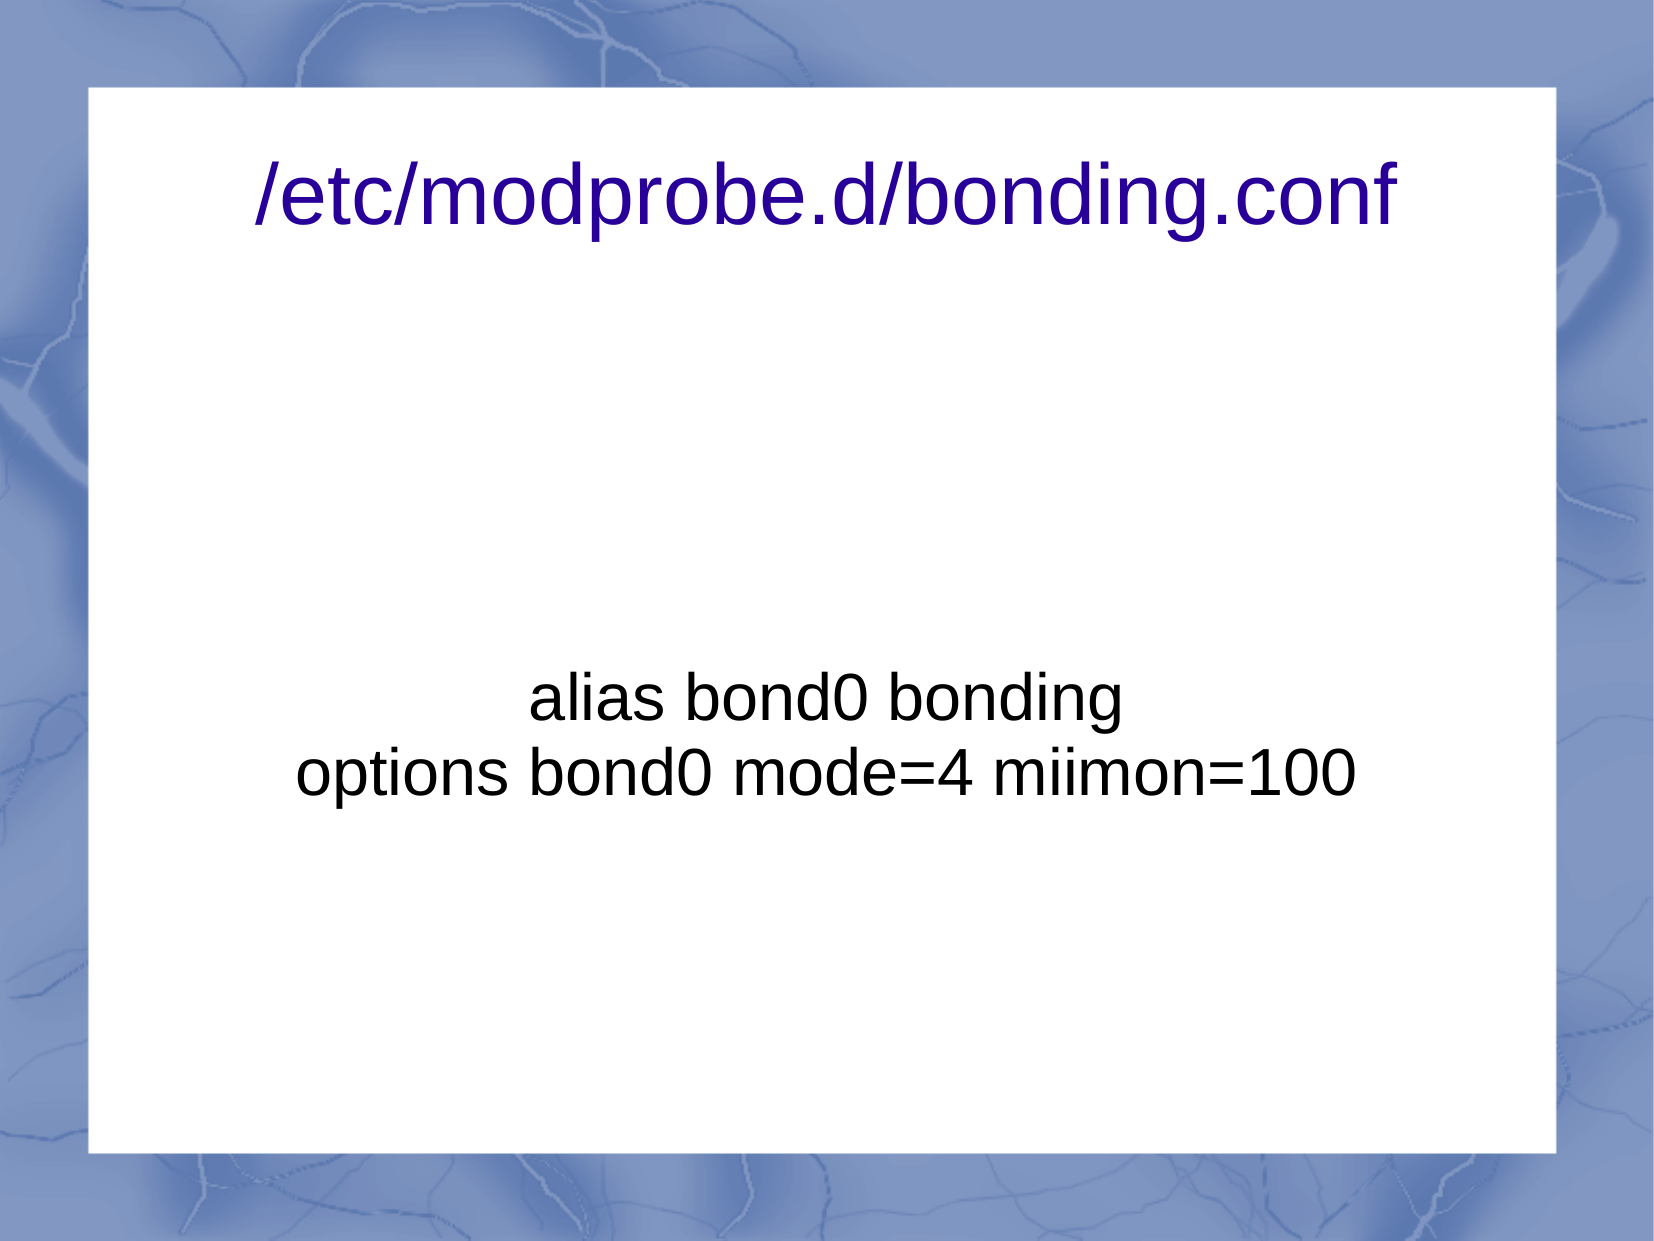

# /etc/modprobe.d/bonding.conf
alias bond0 bonding
options bond0 mode=4 miimon=100